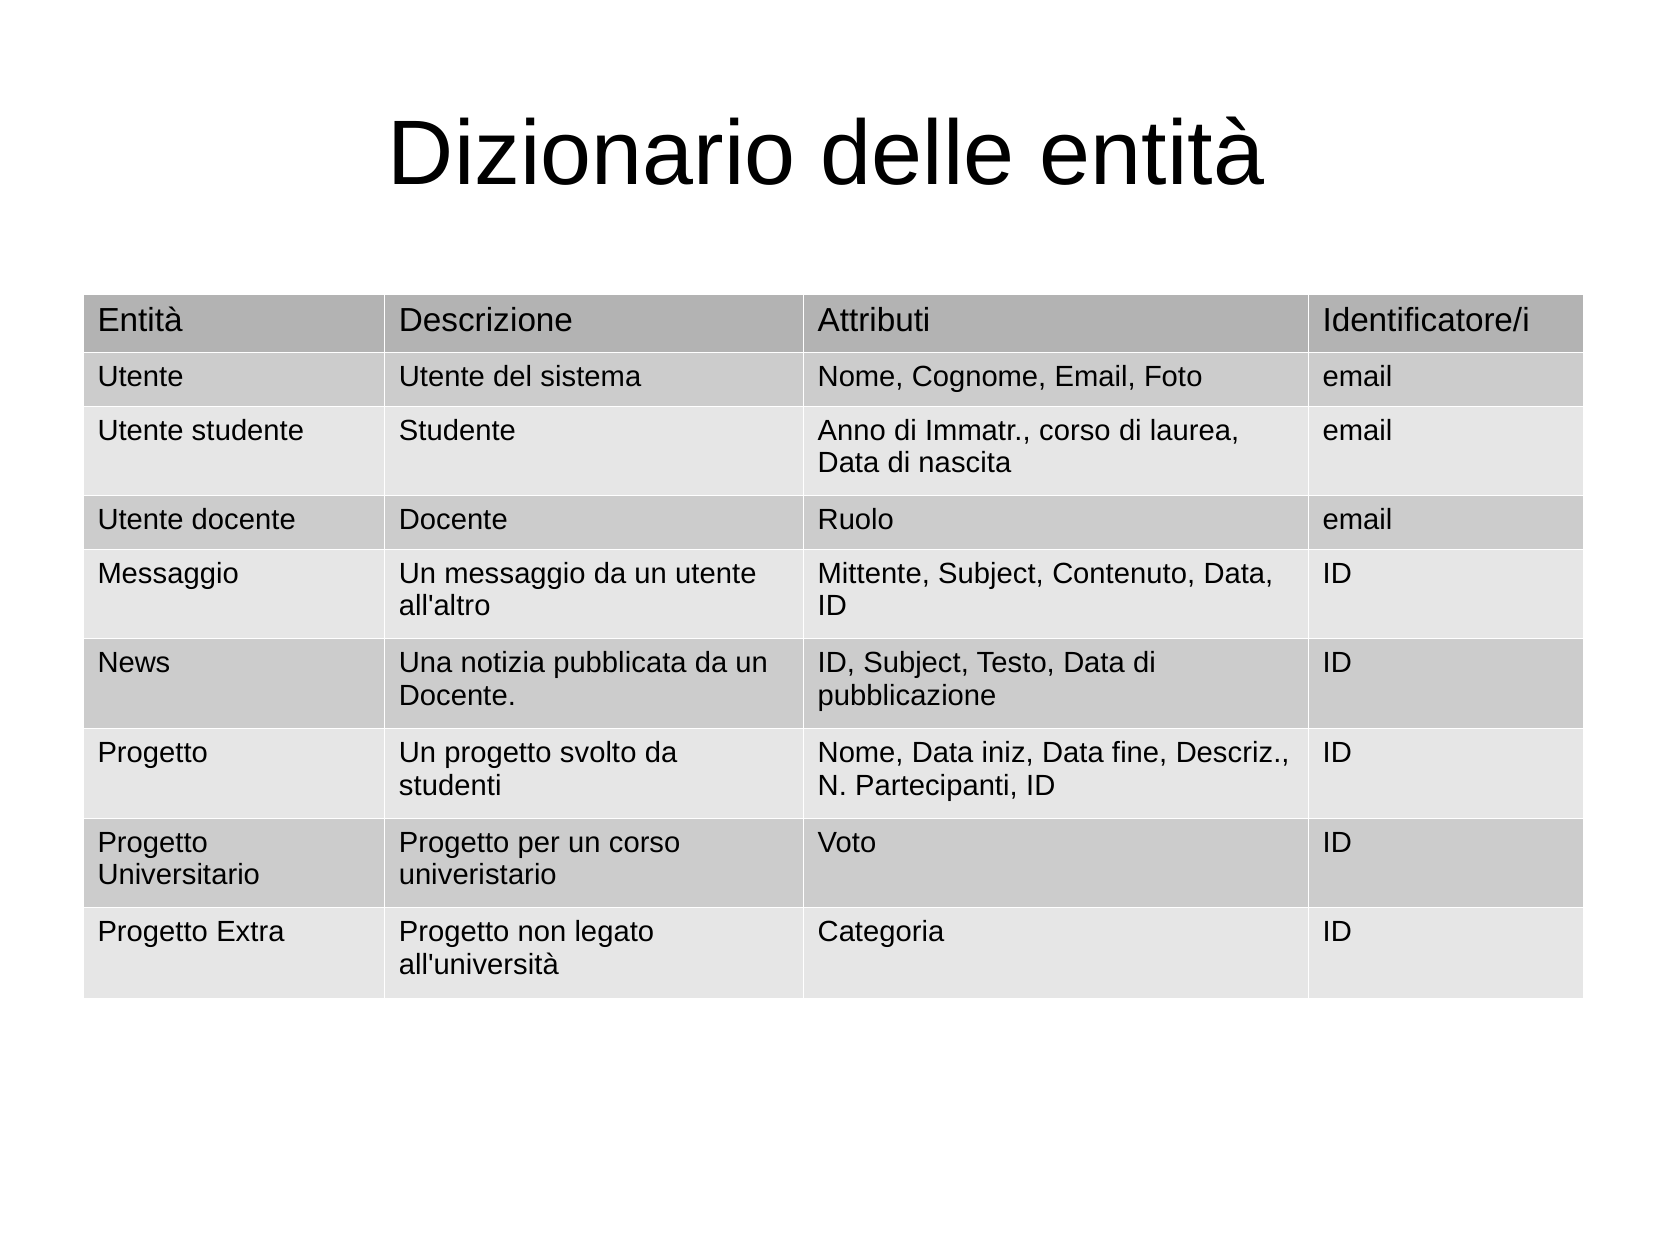

# Dizionario delle entità
| Entità | Descrizione | Attributi | Identificatore/i |
| --- | --- | --- | --- |
| Utente | Utente del sistema | Nome, Cognome, Email, Foto | email |
| Utente studente | Studente | Anno di Immatr., corso di laurea, Data di nascita | email |
| Utente docente | Docente | Ruolo | email |
| Messaggio | Un messaggio da un utente all'altro | Mittente, Subject, Contenuto, Data, ID | ID |
| News | Una notizia pubblicata da un Docente. | ID, Subject, Testo, Data di pubblicazione | ID |
| Progetto | Un progetto svolto da studenti | Nome, Data iniz, Data fine, Descriz., N. Partecipanti, ID | ID |
| Progetto Universitario | Progetto per un corso univeristario | Voto | ID |
| Progetto Extra | Progetto non legato all'università | Categoria | ID |